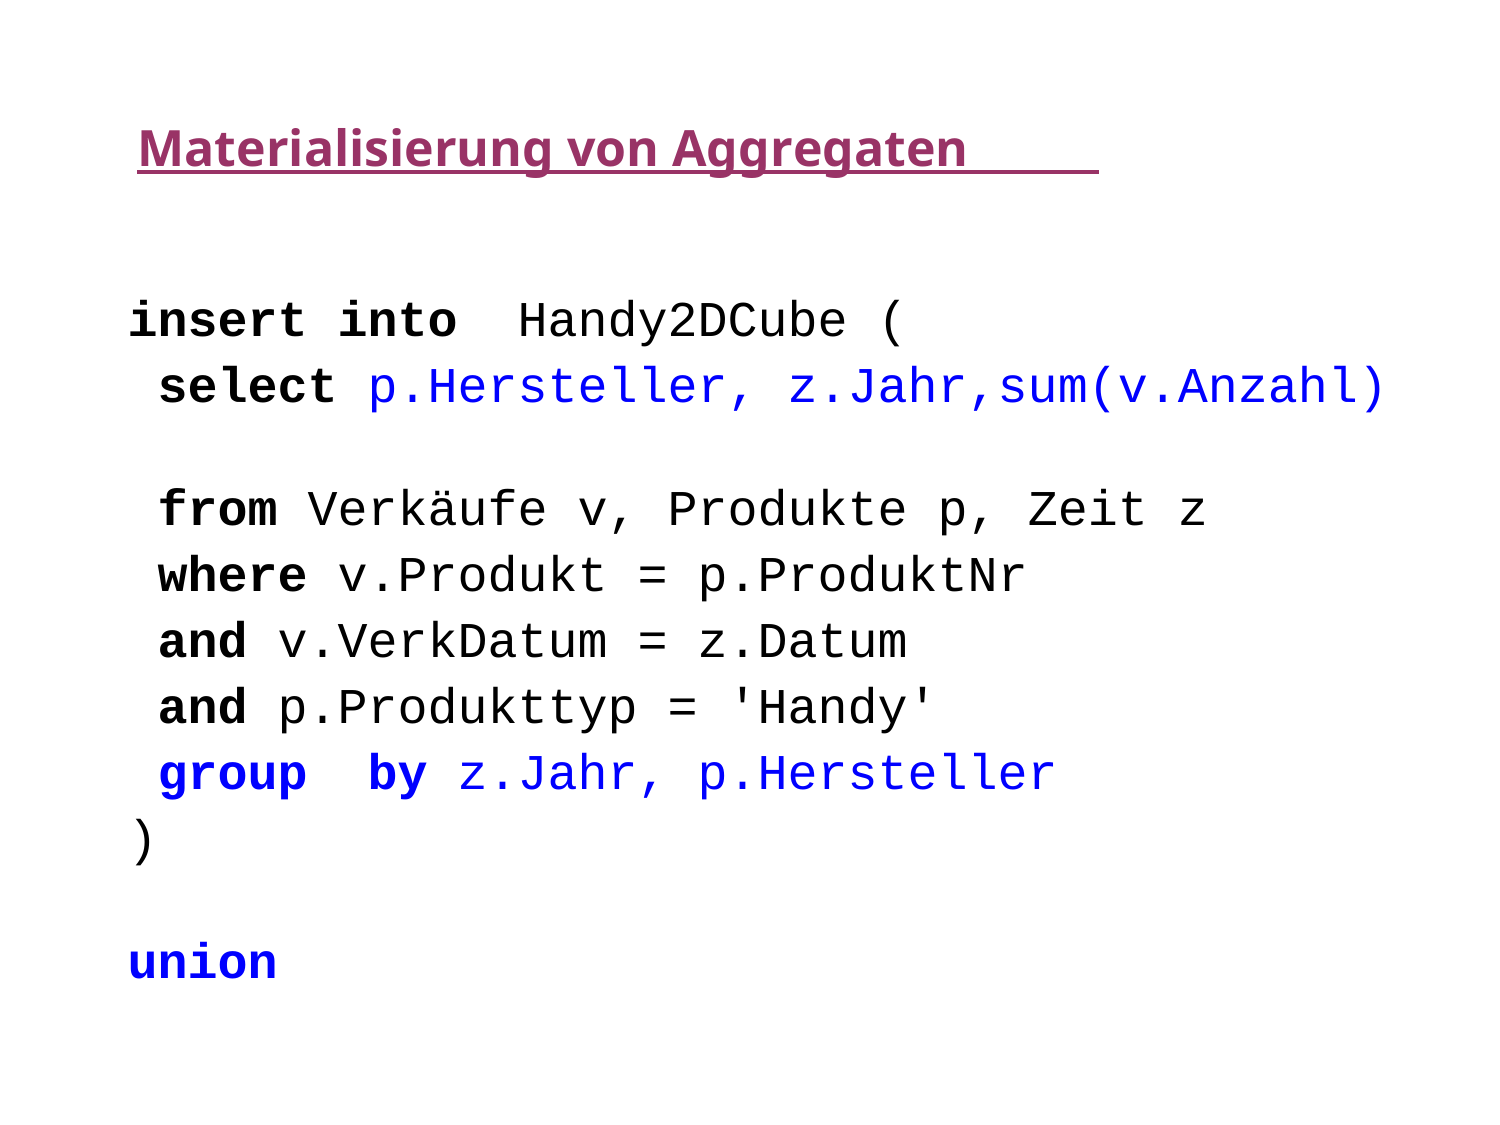

# Materialisierung von Aggregaten
insert into Handy2DCube (
 select p.Hersteller, z.Jahr,sum(v.Anzahl)
 from Verkäufe v, Produkte p, Zeit z
 where v.Produkt = p.ProduktNr
 and v.VerkDatum = z.Datum
 and p.Produkttyp = 'Handy'
 group by z.Jahr, p.Hersteller
)
union